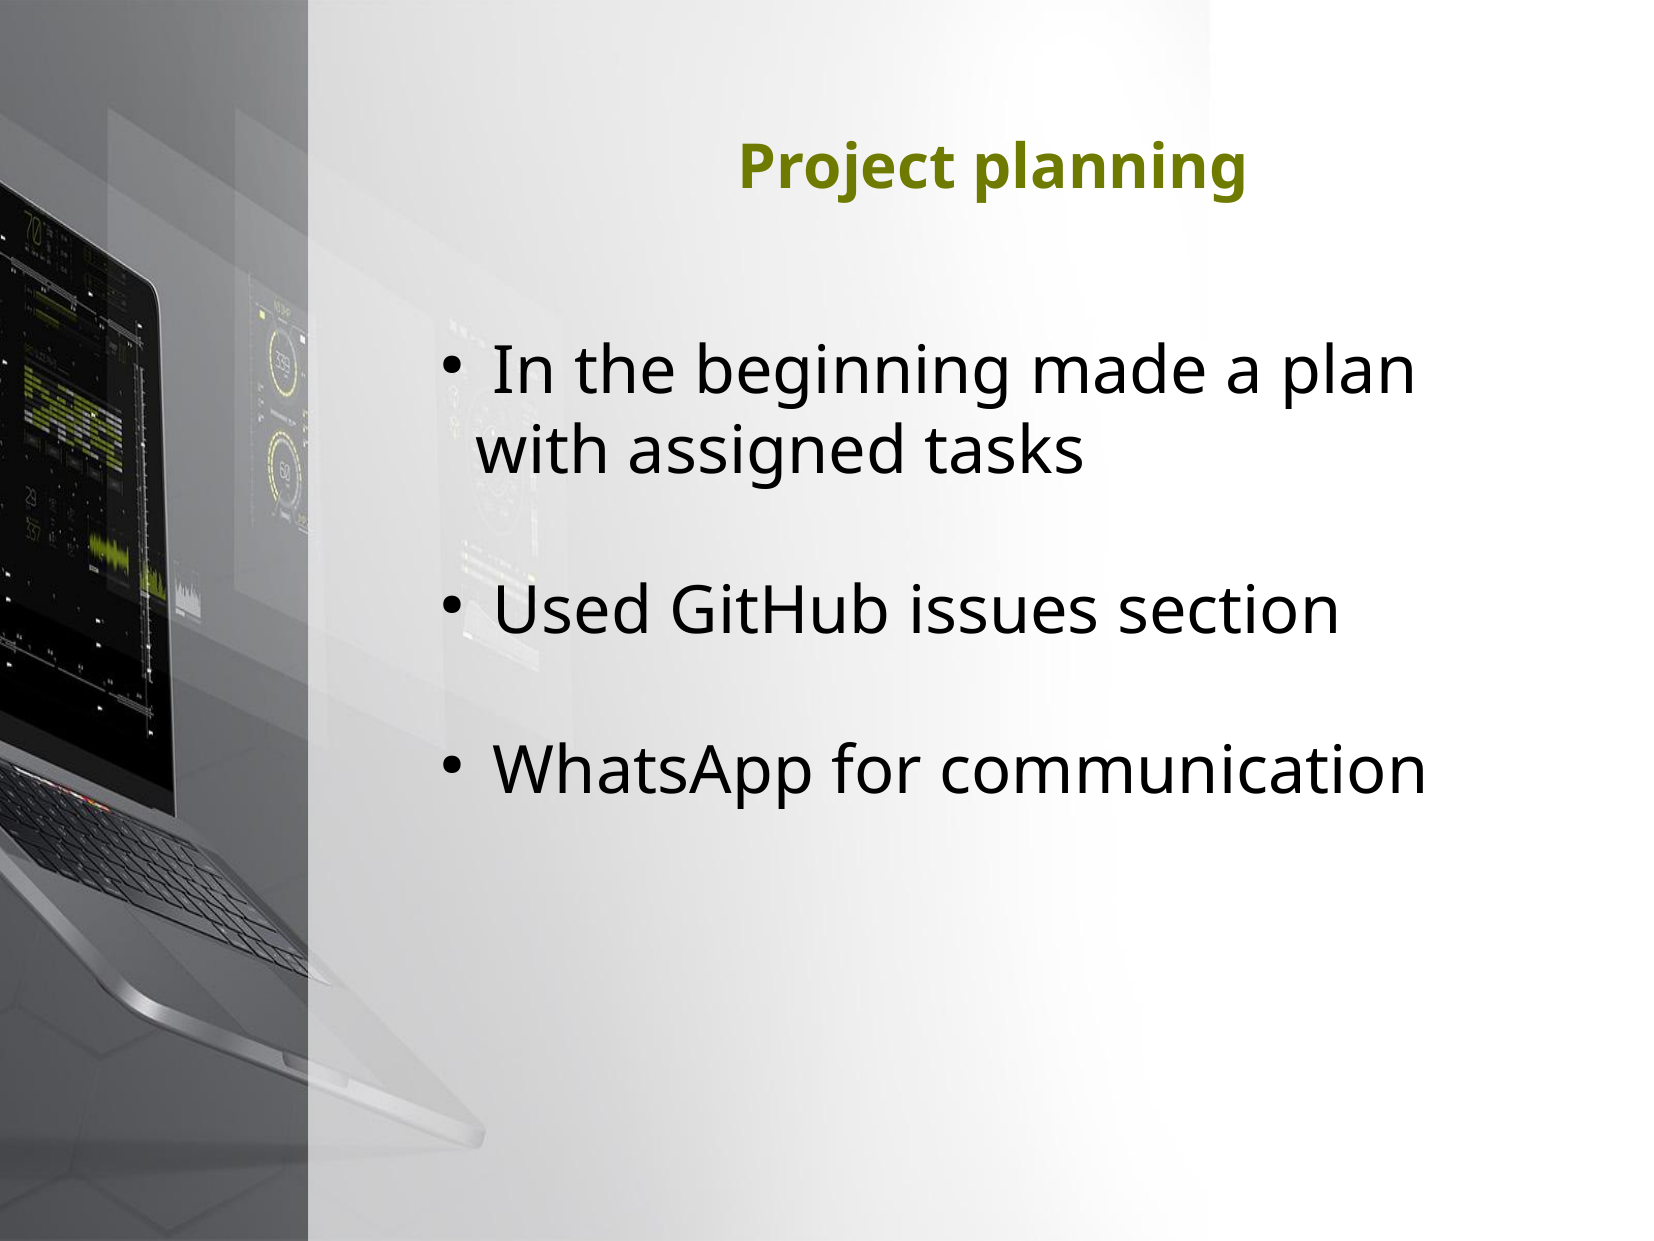

# Project planning
 In the beginning made a plan with assigned tasks
 Used GitHub issues section
 WhatsApp for communication